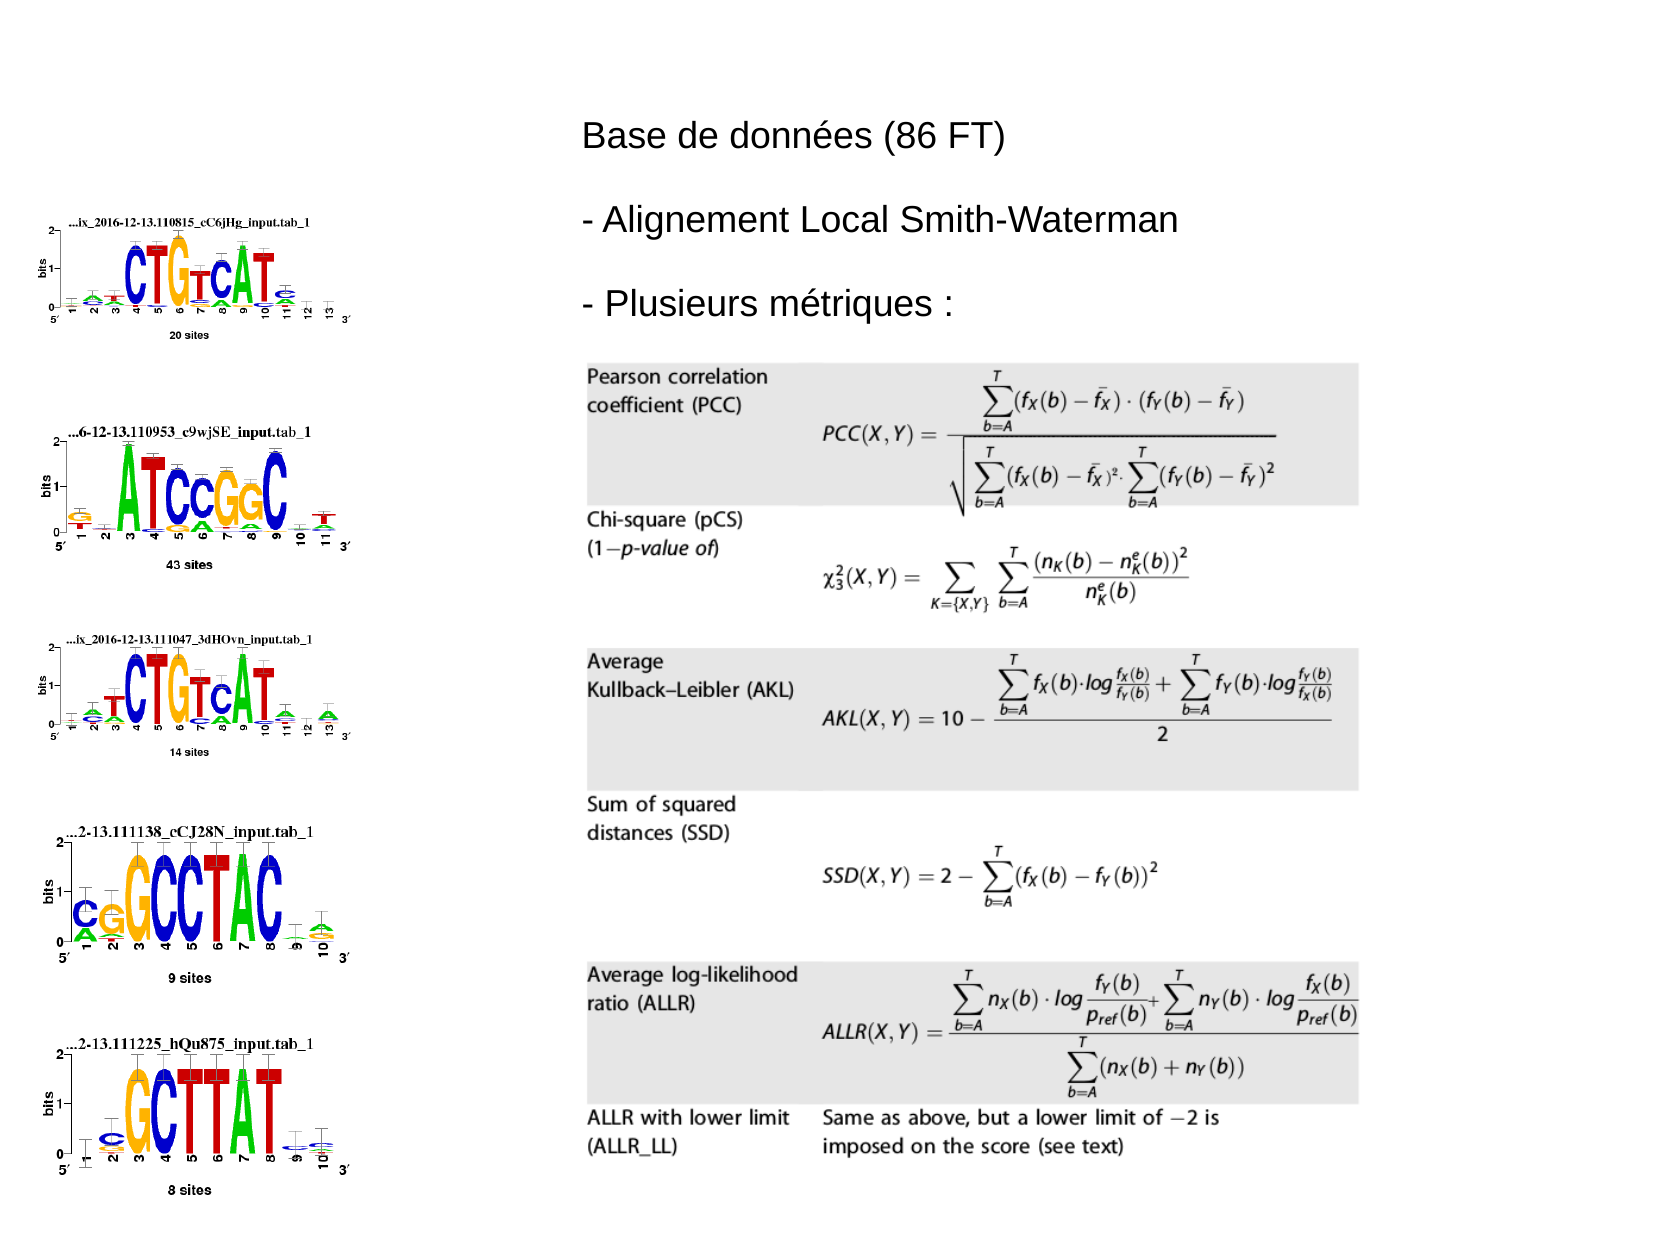

Base de données (86 FT)
- Alignement Local Smith-Waterman
- Plusieurs métriques :